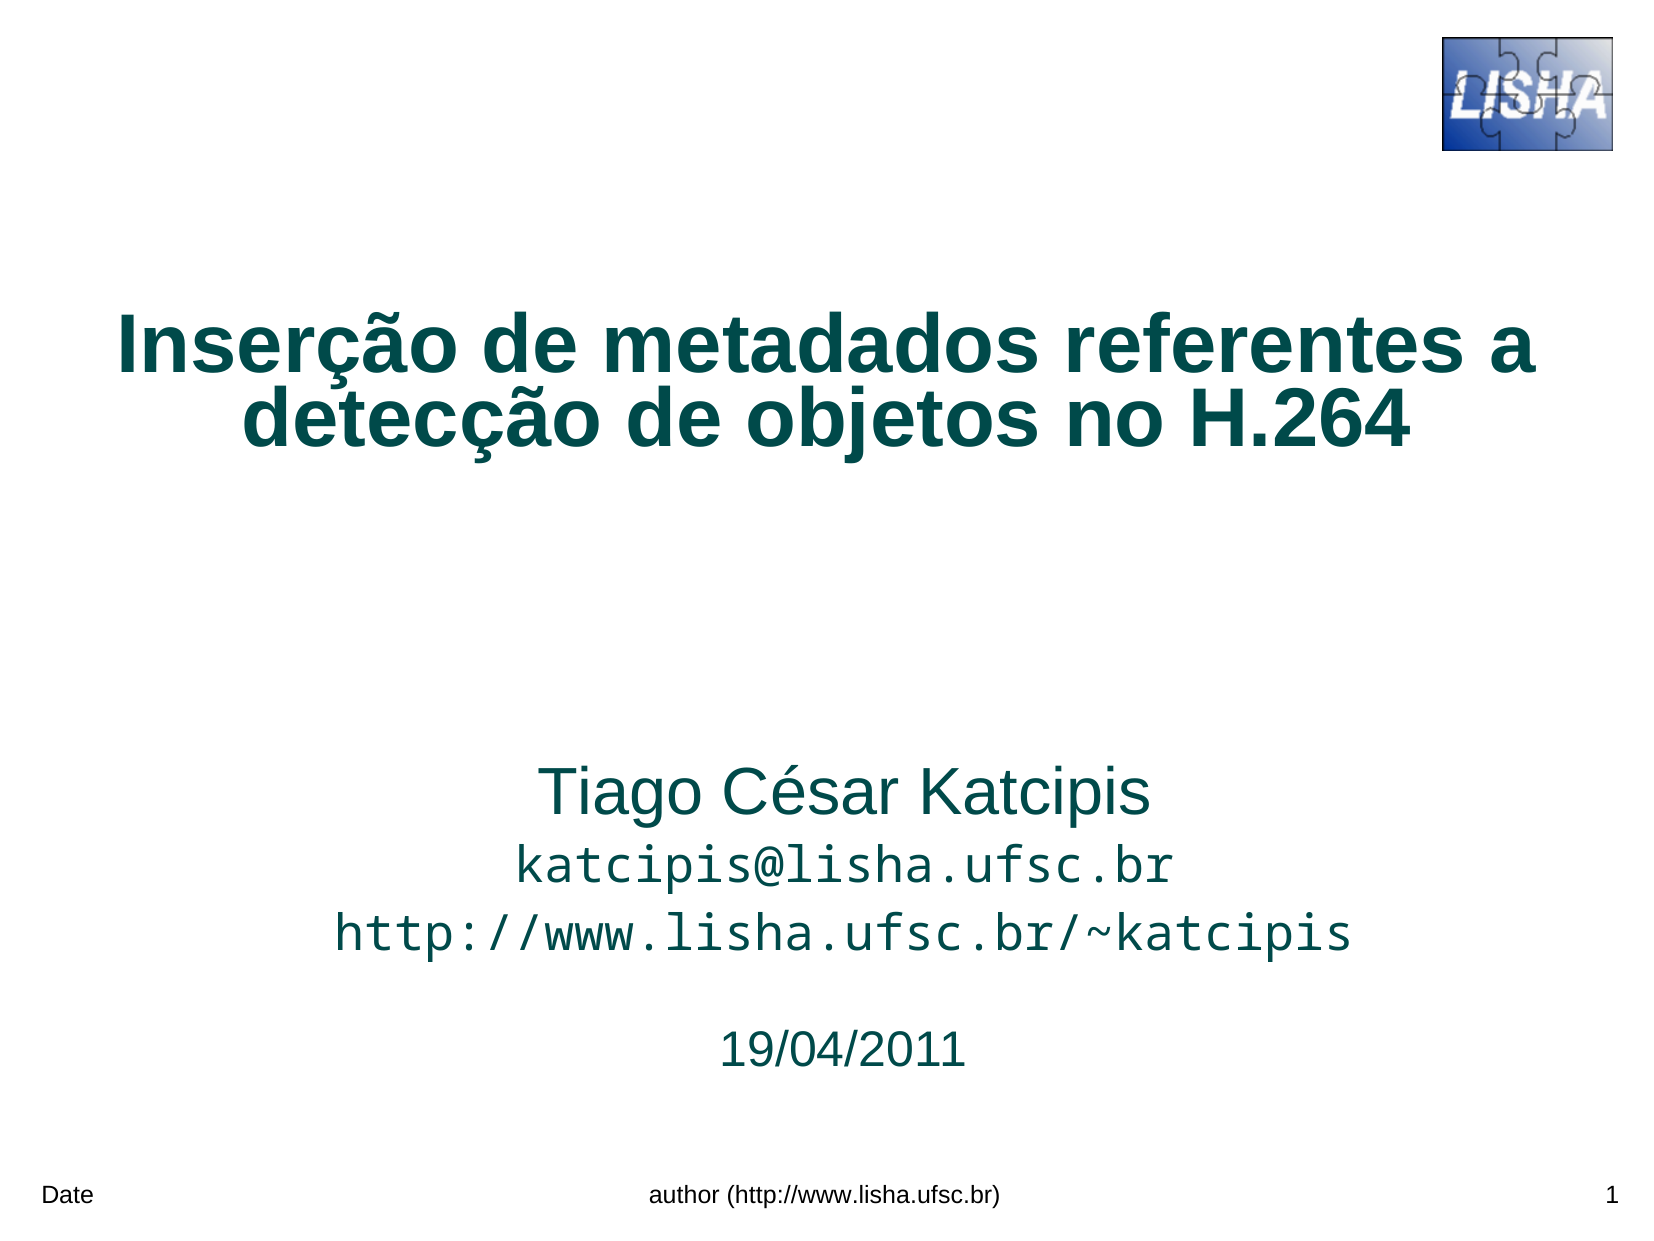

# Inserção de metadados referentes a detecção de objetos no H.264
Tiago César Katcipis
katcipis@lisha.ufsc.br
http://www.lisha.ufsc.br/~katcipis
19/04/2011